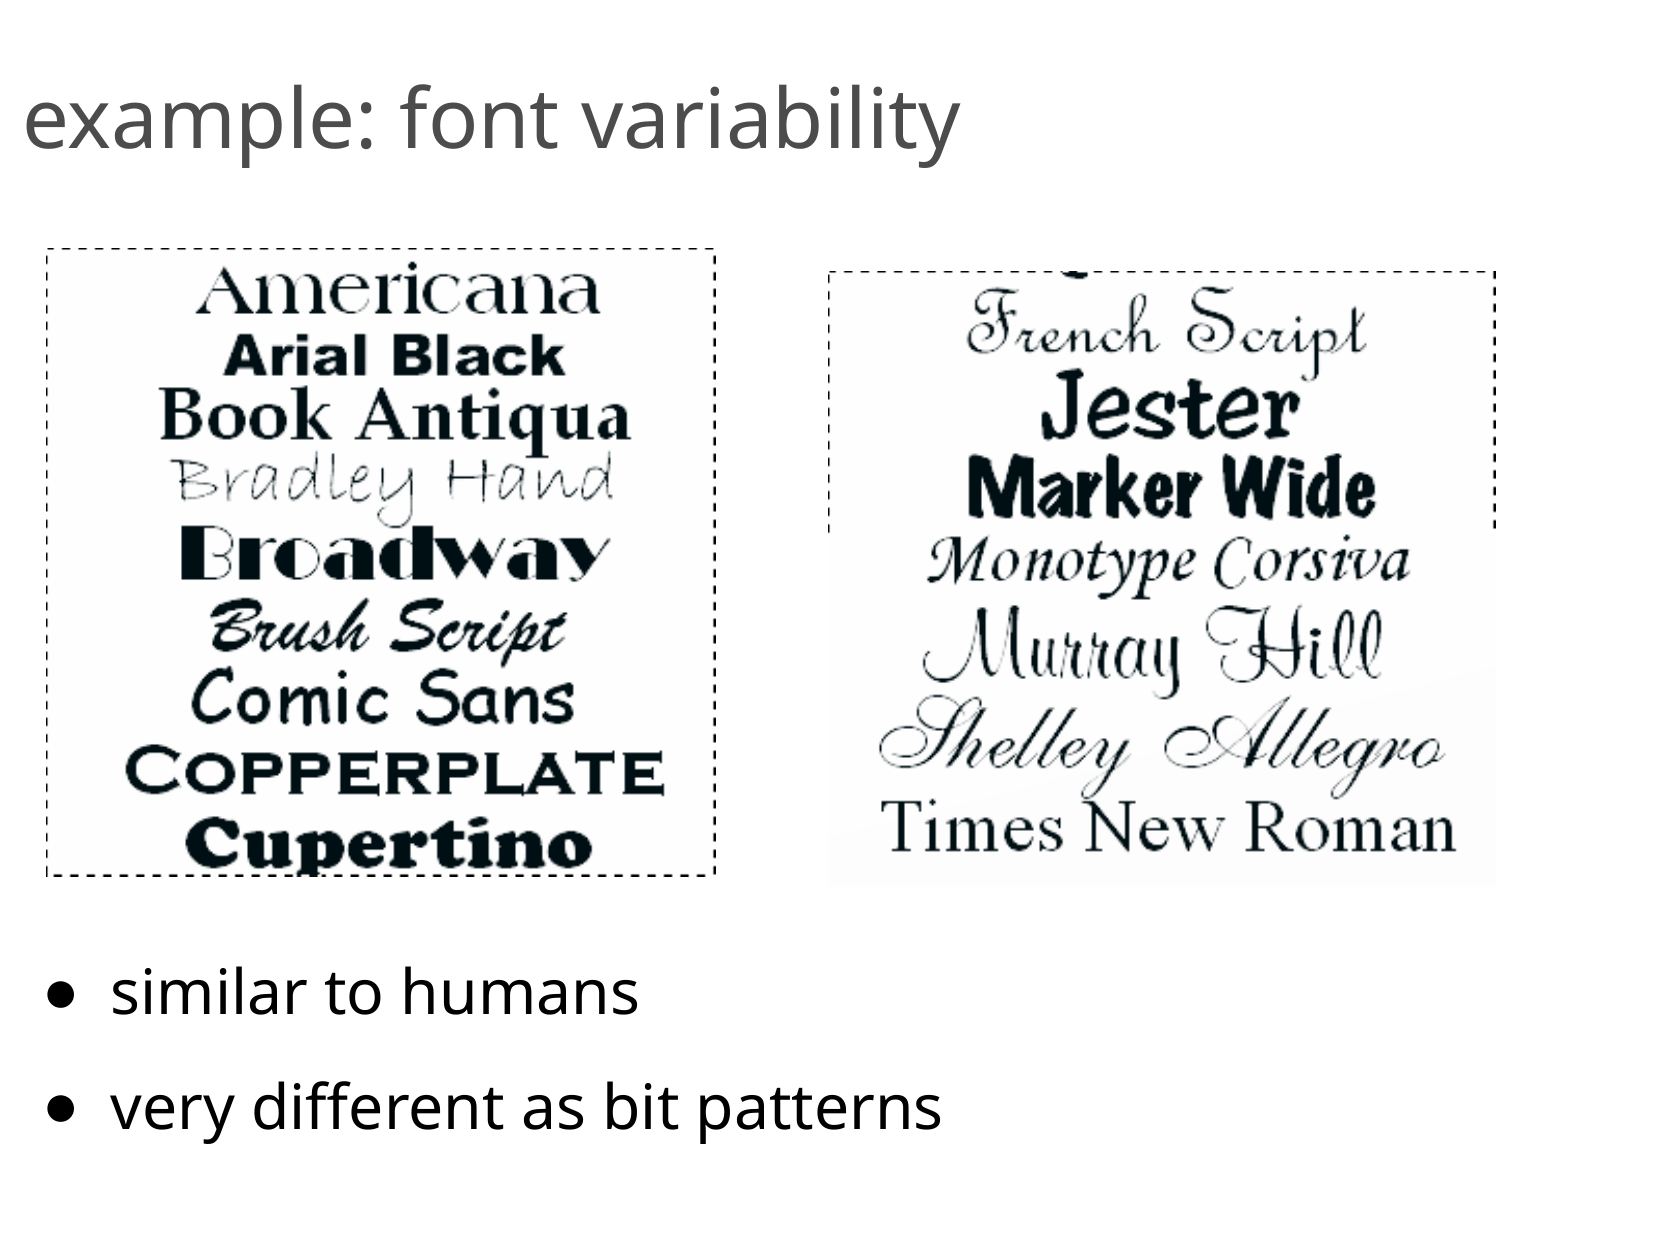

# example: font variability
similar to humans
very different as bit patterns